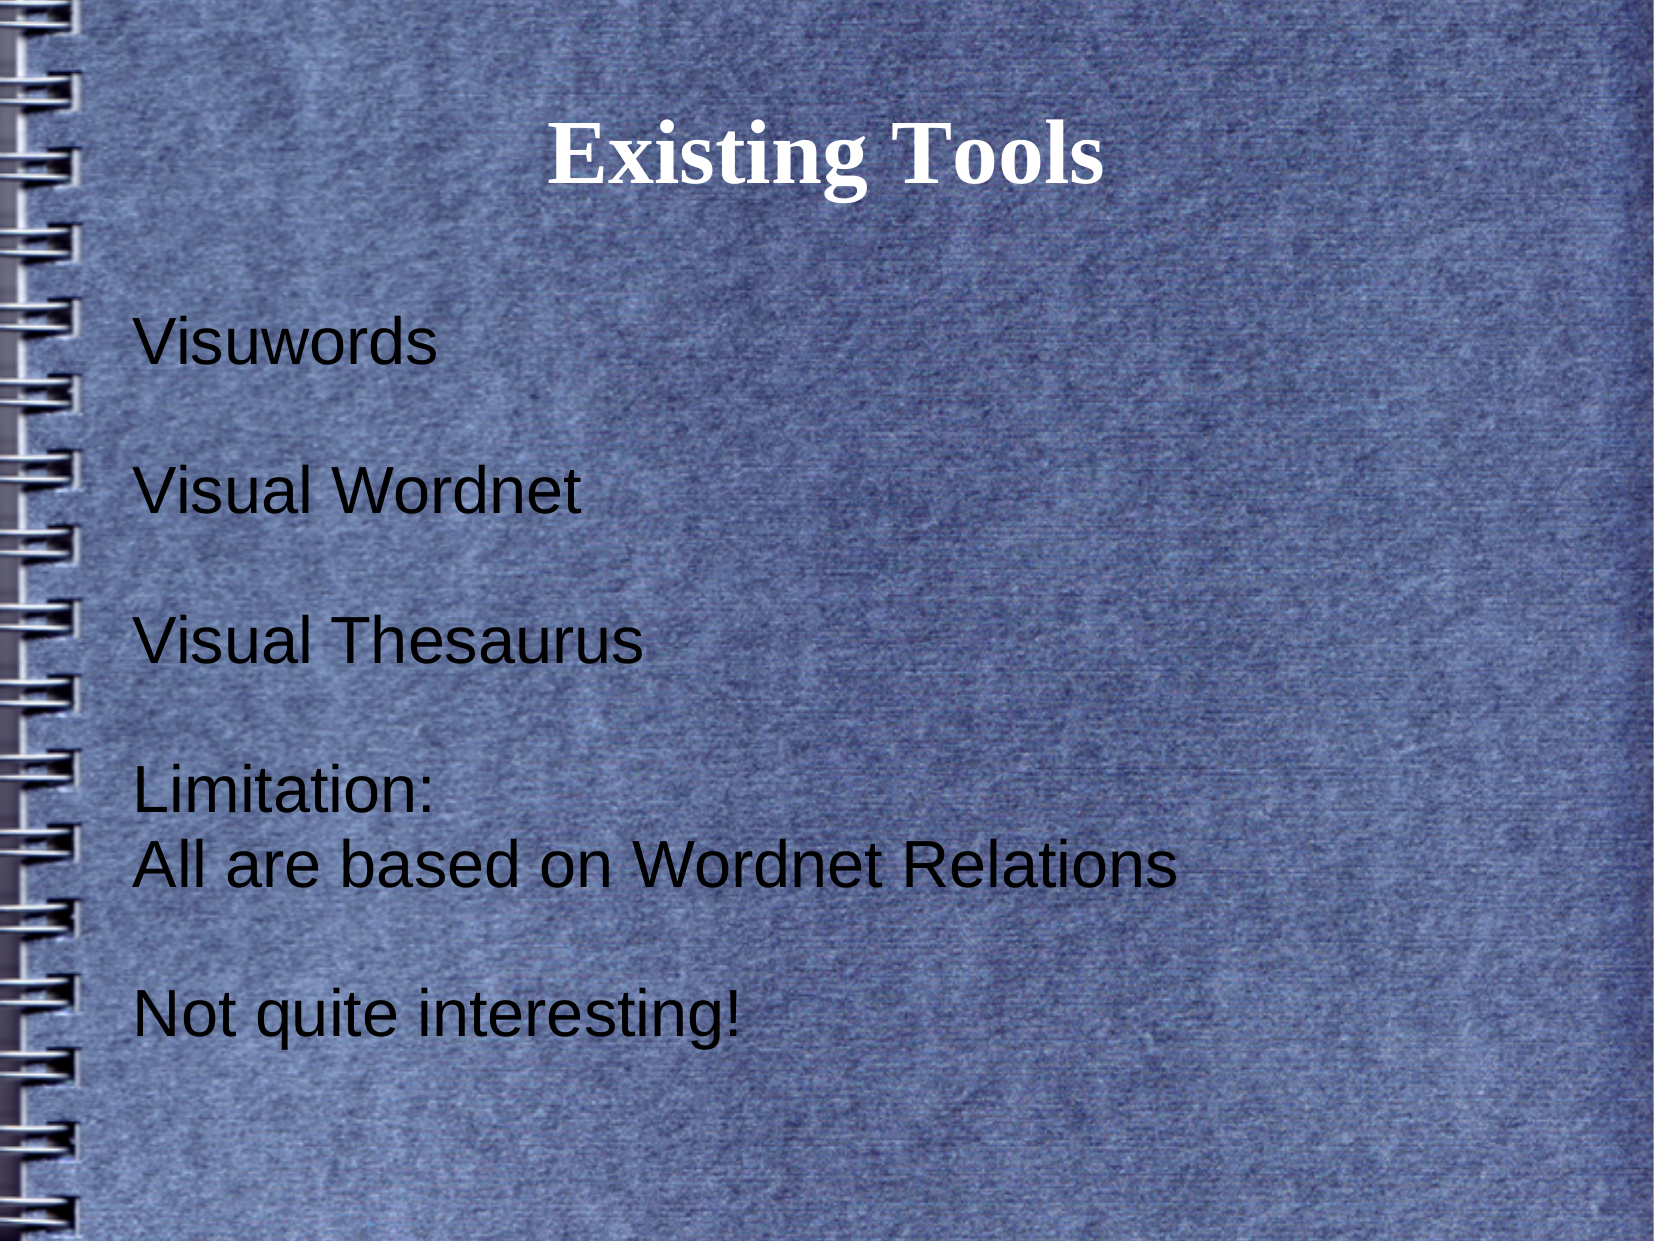

# Existing Tools
Visuwords
Visual Wordnet
Visual Thesaurus
Limitation:
All are based on Wordnet Relations
Not quite interesting!